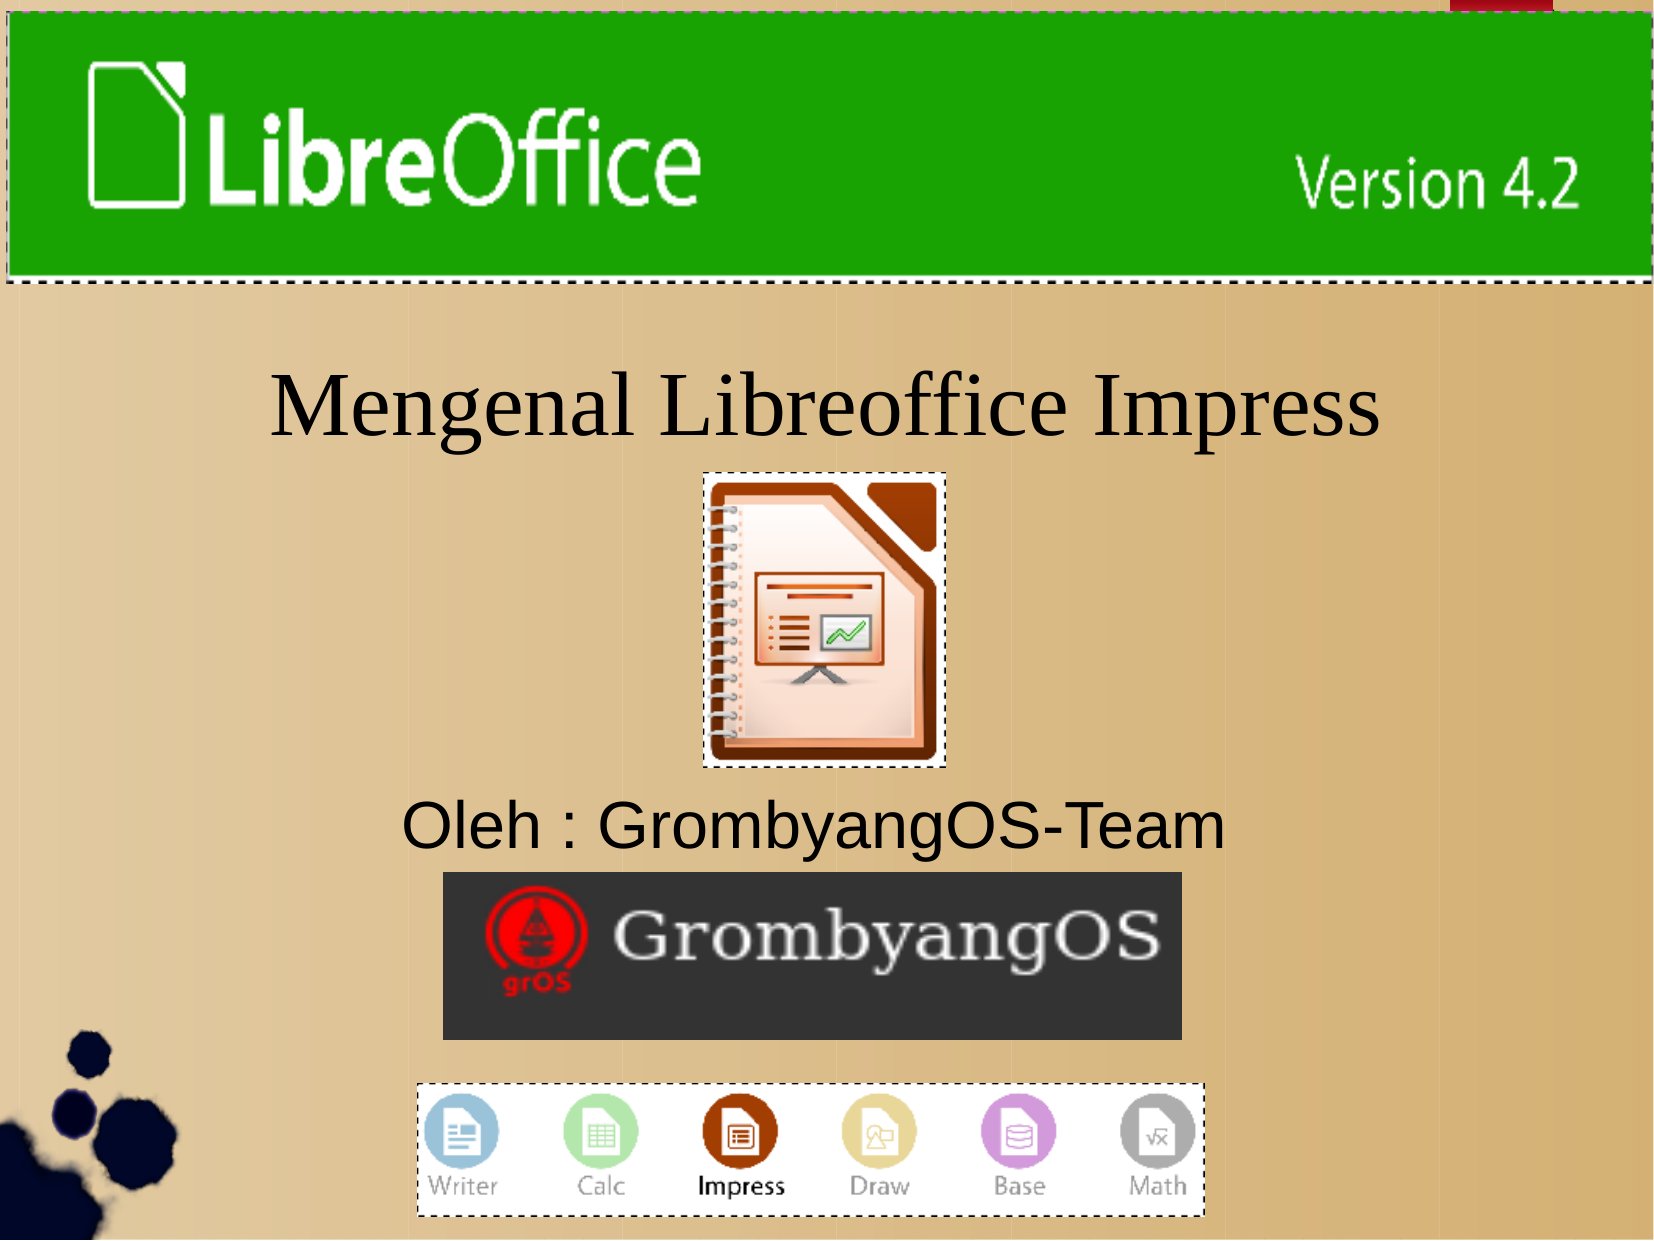

# Mengenal Libreoffice Impress
Oleh : GrombyangOS-Team